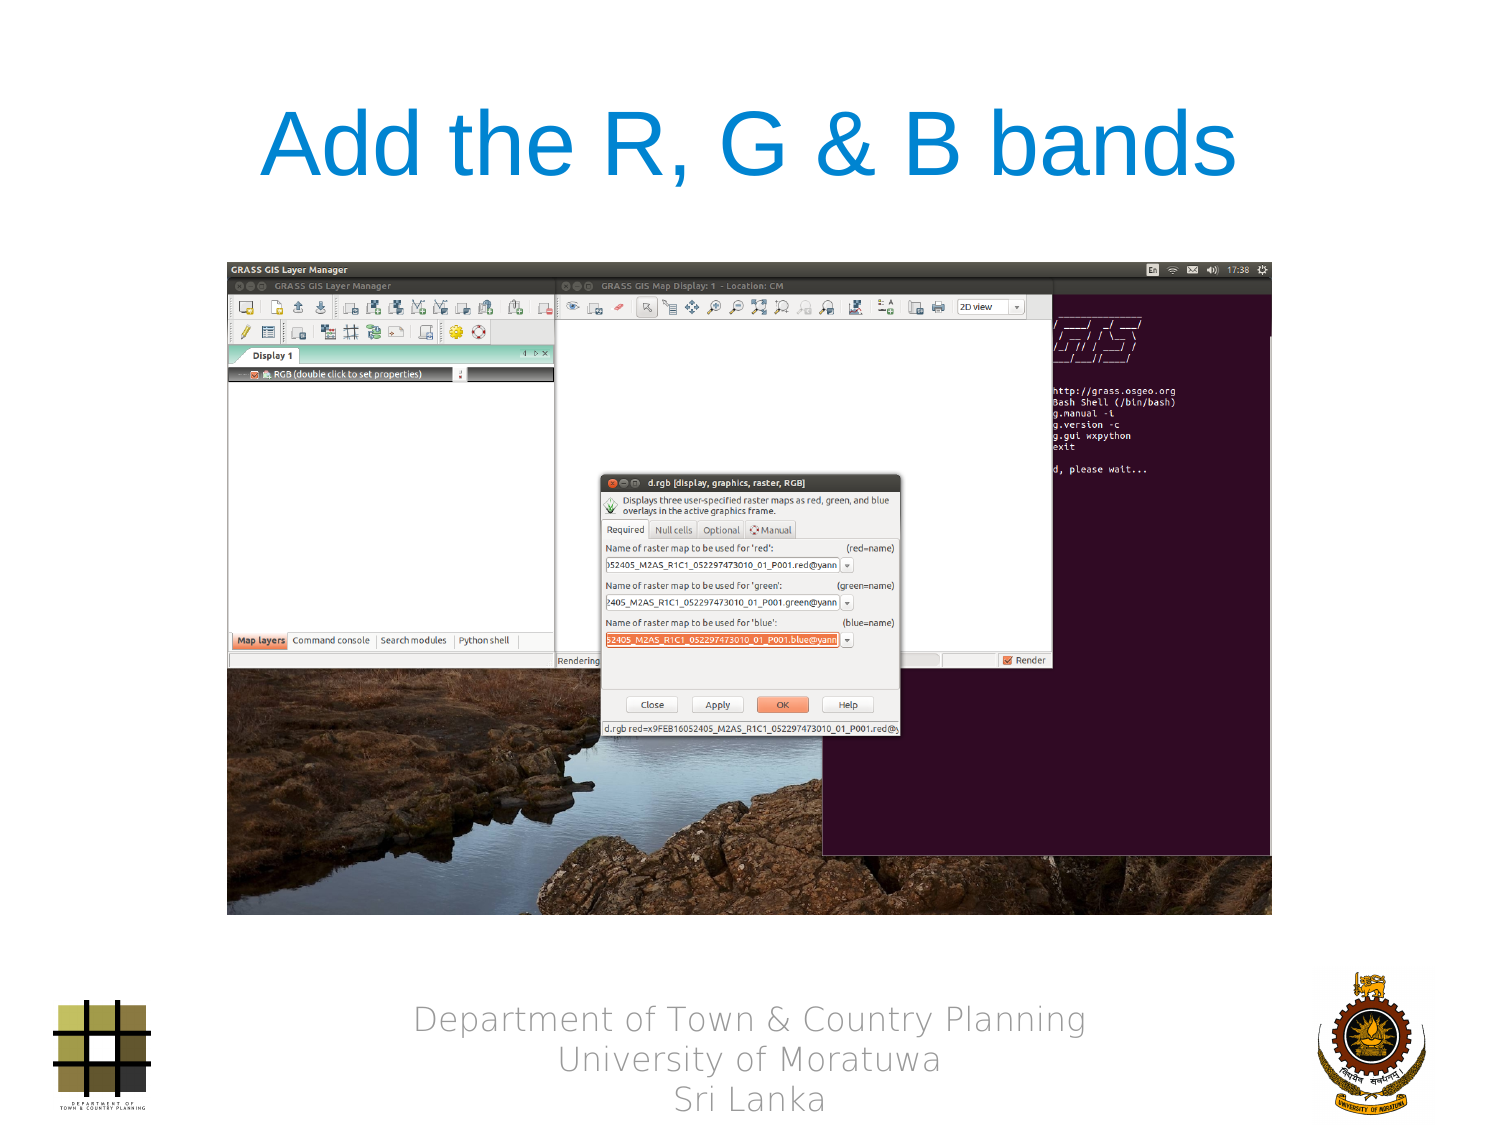

# Add the R, G & B bands